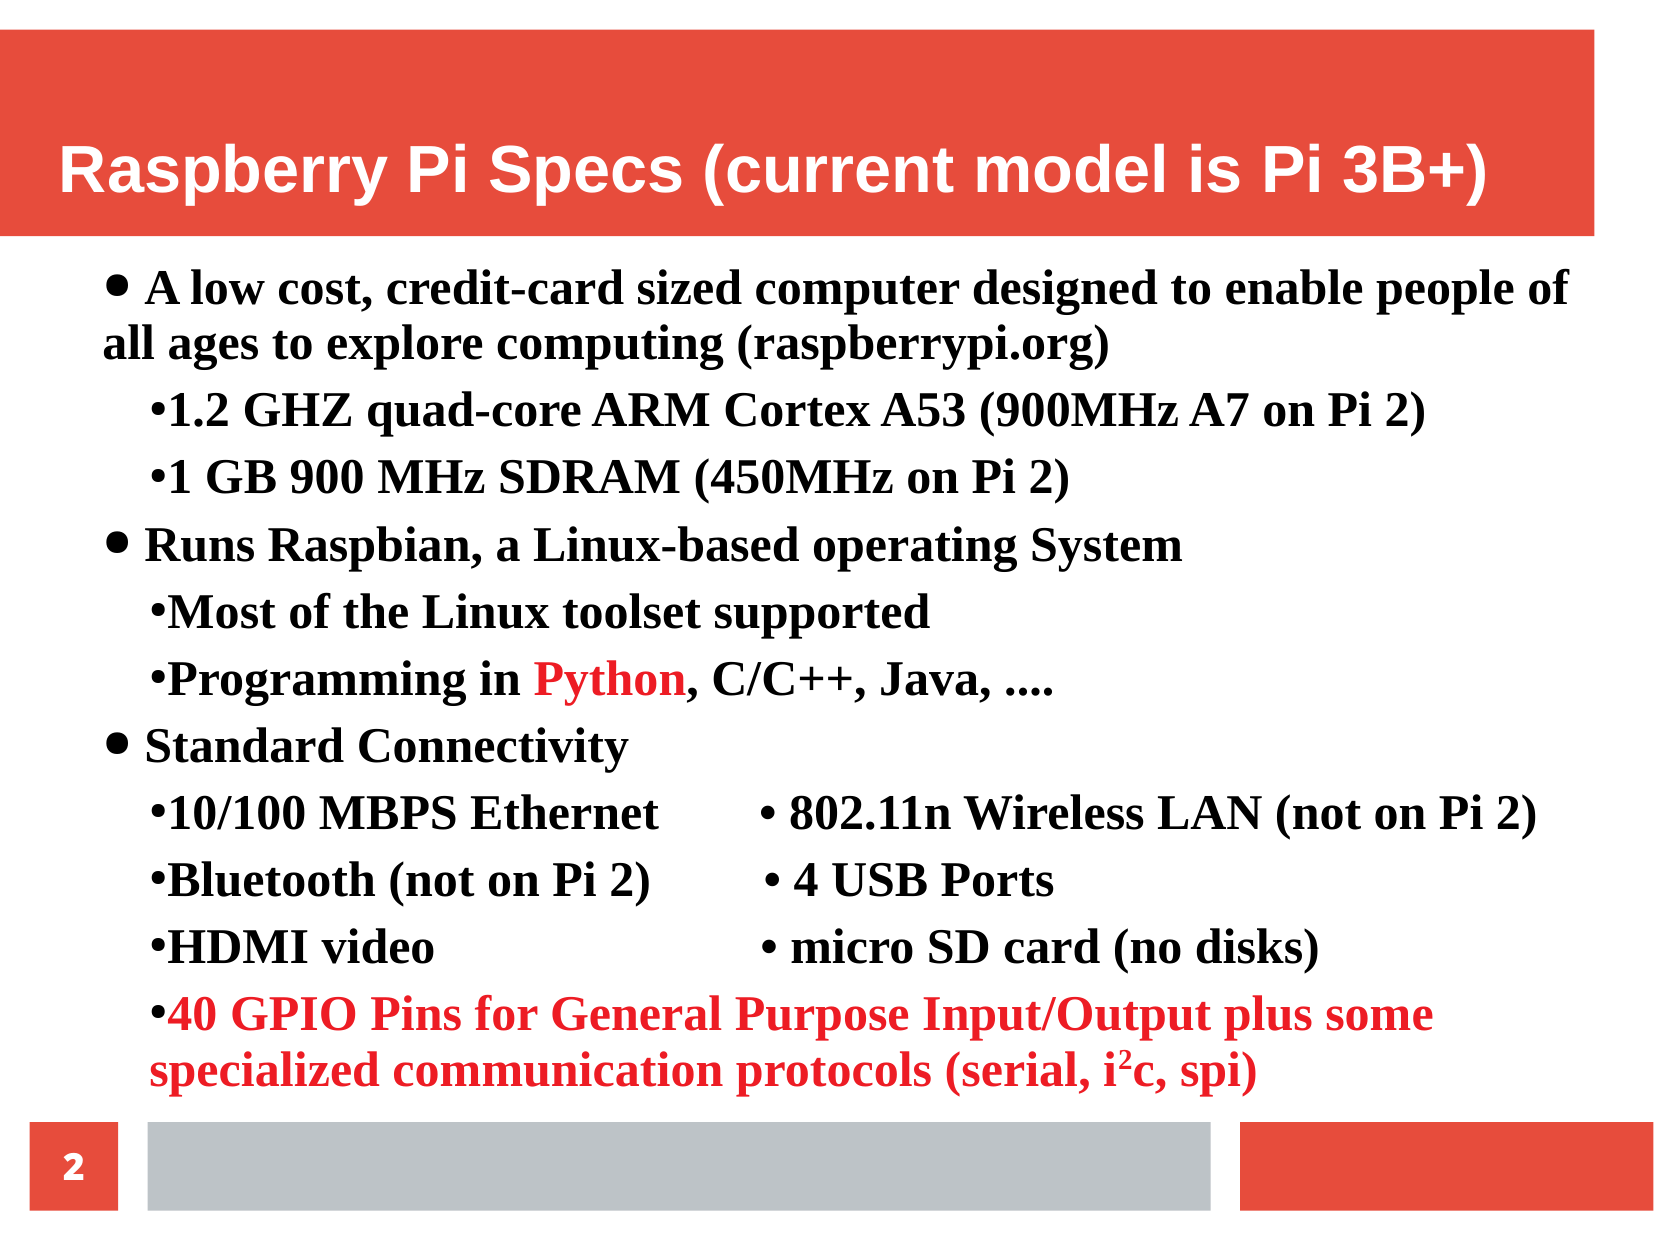

# Raspberry Pi Specs (current model is Pi 3B+)
 A low cost, credit-card sized computer designed to enable people of all ages to explore computing (raspberrypi.org)
1.2 GHZ quad-core ARM Cortex A53 (900MHz A7 on Pi 2)
1 GB 900 MHz SDRAM (450MHz on Pi 2)
 Runs Raspbian, a Linux-based operating System
Most of the Linux toolset supported
Programming in Python, C/C++, Java, ....
 Standard Connectivity
10/100 MBPS Ethernet • 802.11n Wireless LAN (not on Pi 2)
Bluetooth (not on Pi 2) • 4 USB Ports
HDMI video • micro SD card (no disks)
40 GPIO Pins for General Purpose Input/Output plus some specialized communication protocols (serial, i2c, spi)
2